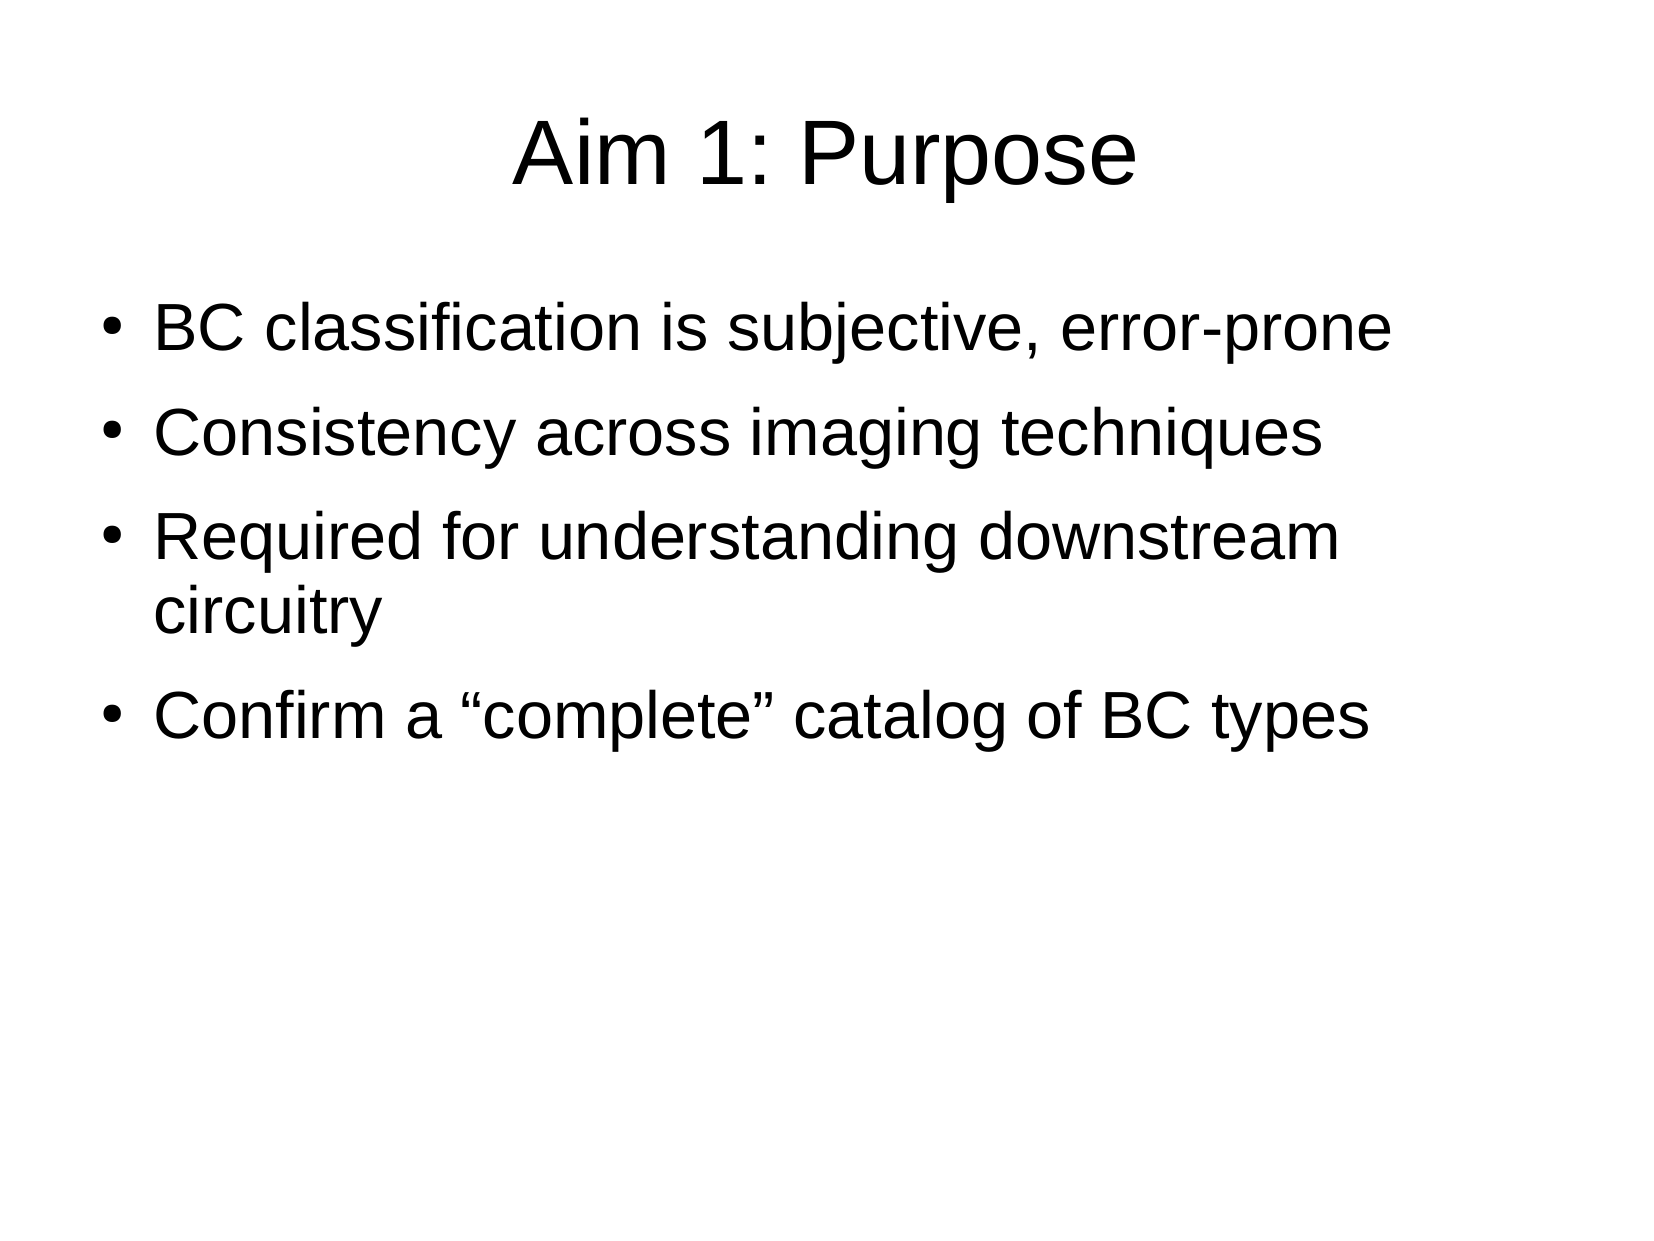

# Aim 1: Purpose
BC classification is subjective, error-prone
Consistency across imaging techniques
Required for understanding downstream circuitry
Confirm a “complete” catalog of BC types